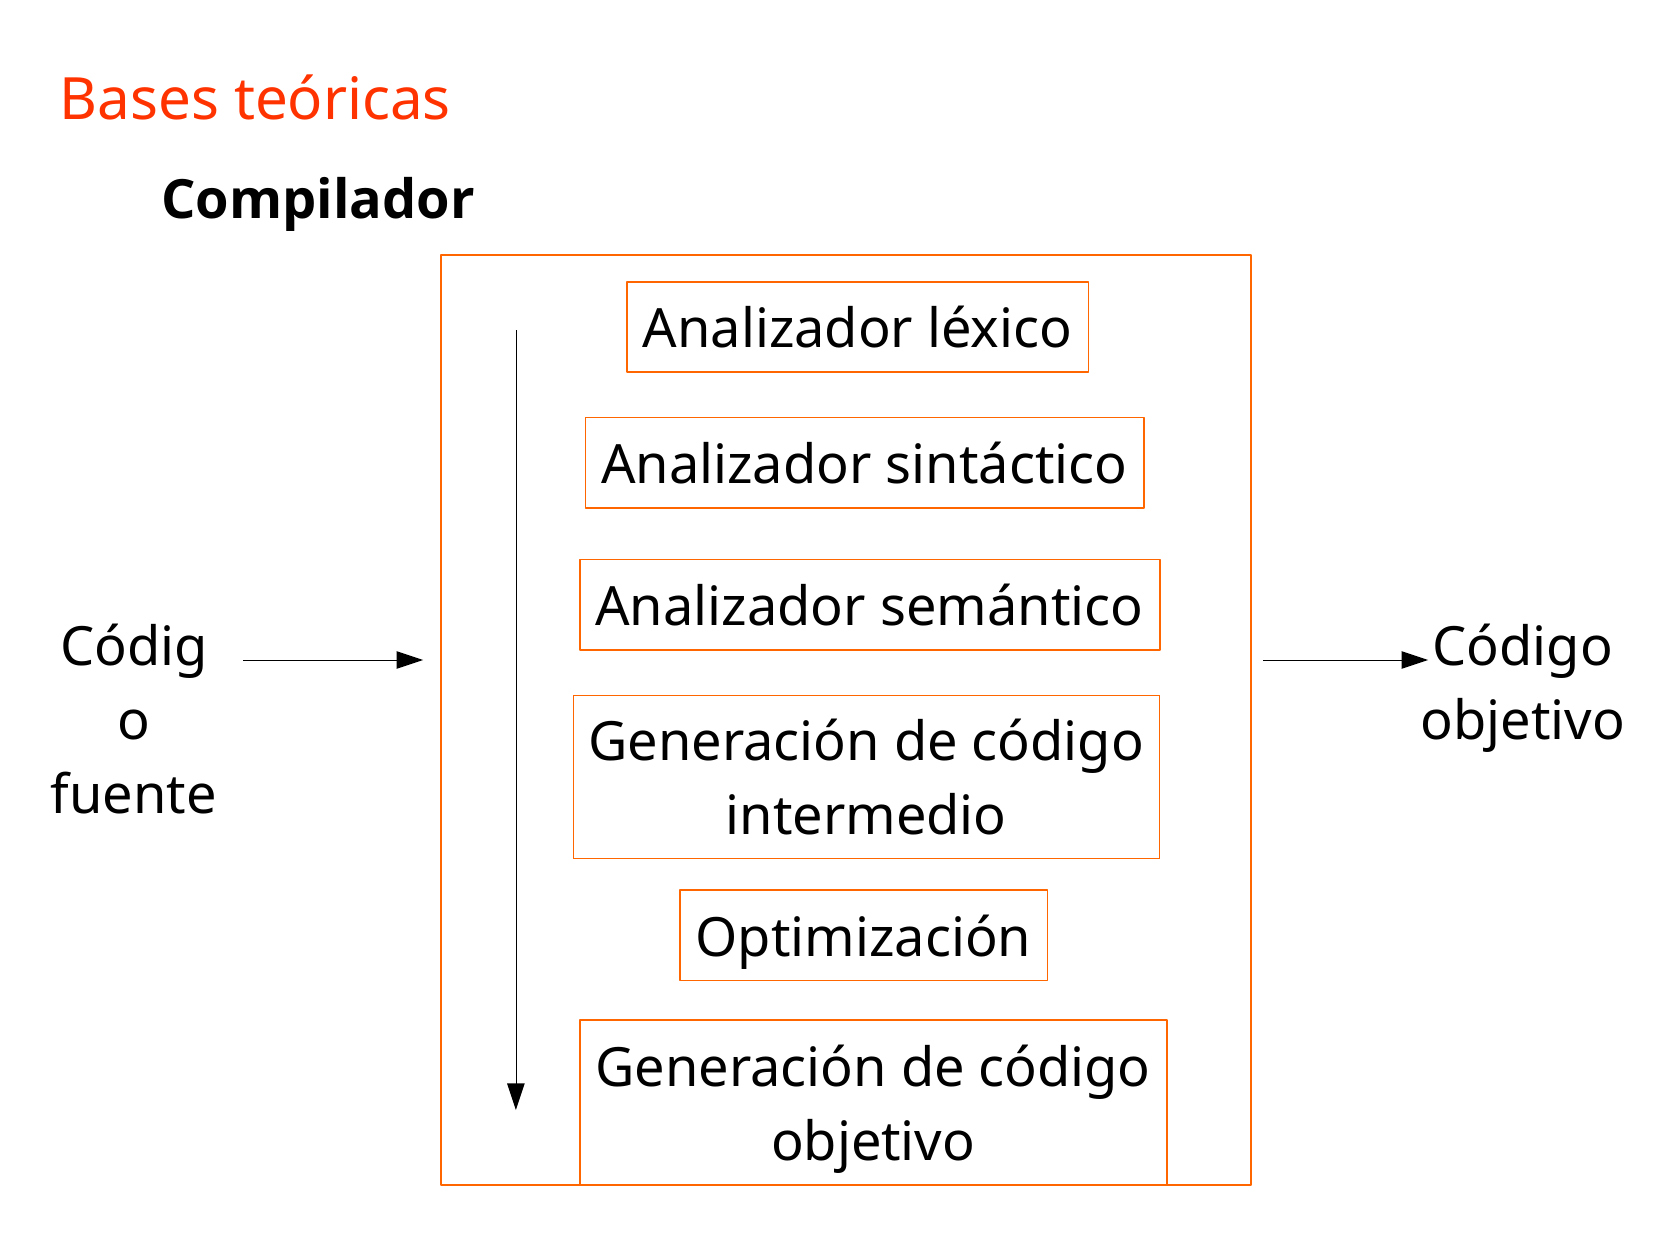

Bases teóricas
Compilador
Analizador léxico
Analizador sintáctico
Analizador semántico
Generación de código
intermedio
Optimización
Generación de código
objetivo
Código
fuente
Código
objetivo